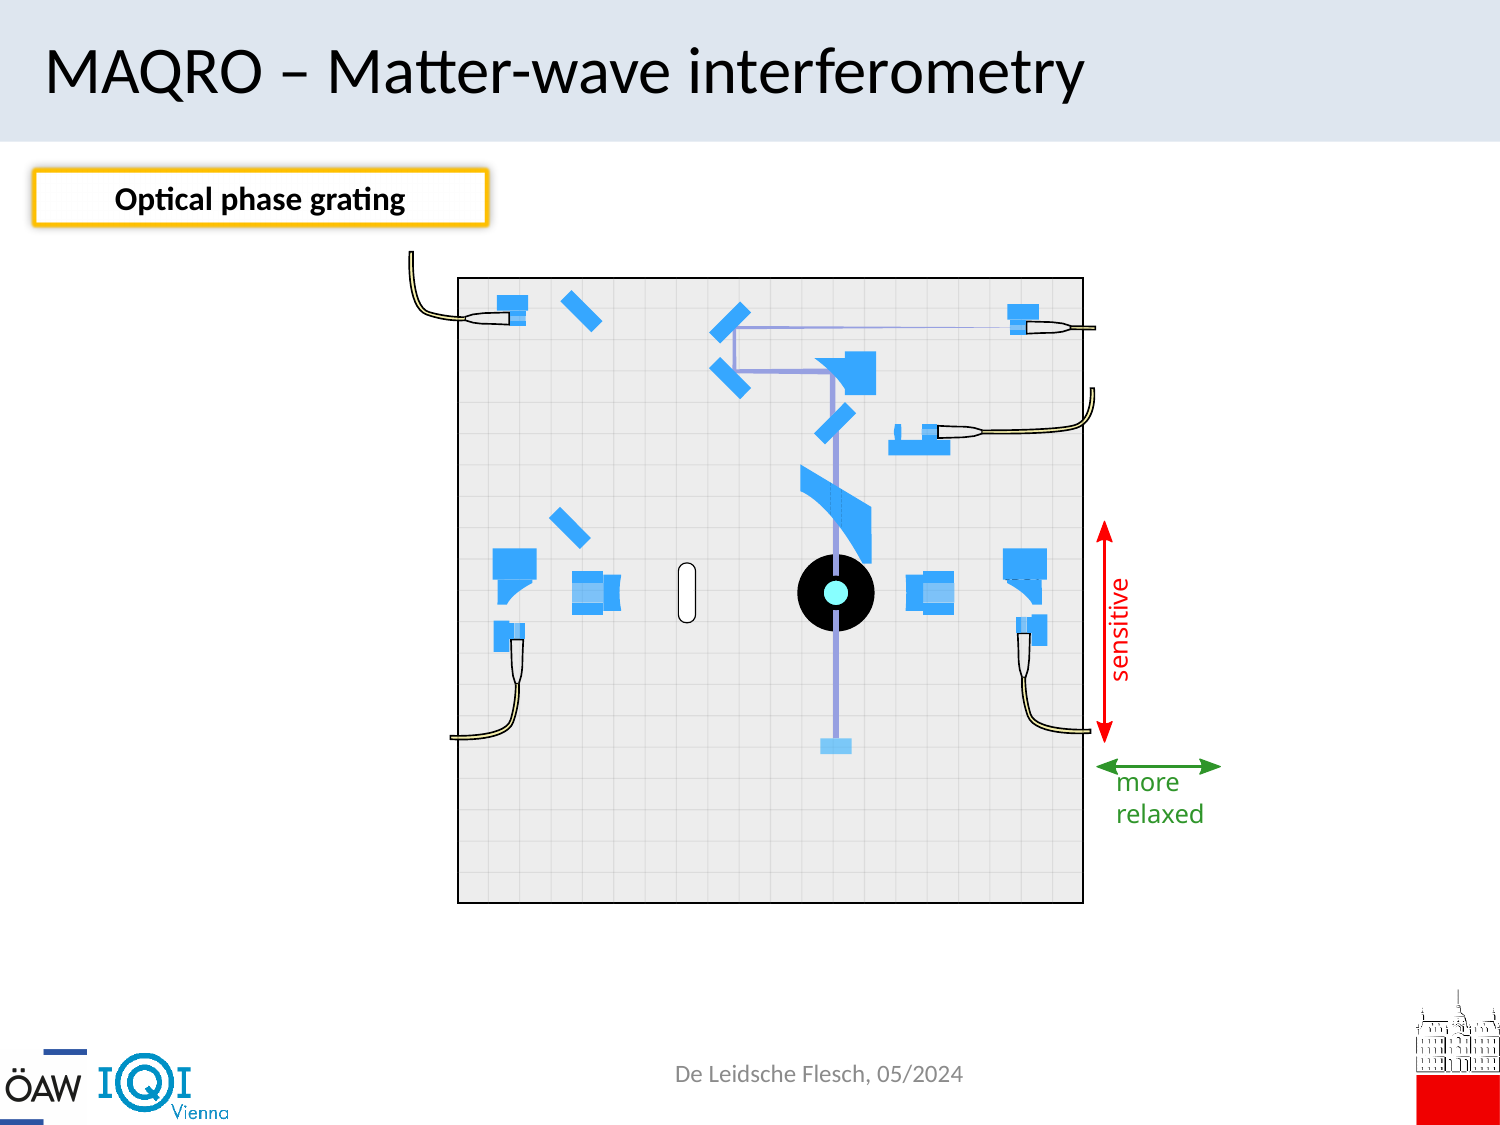

# MAQRO – Matter-wave interferometry
Optical phase grating
De Leidsche Flesch, 05/2024